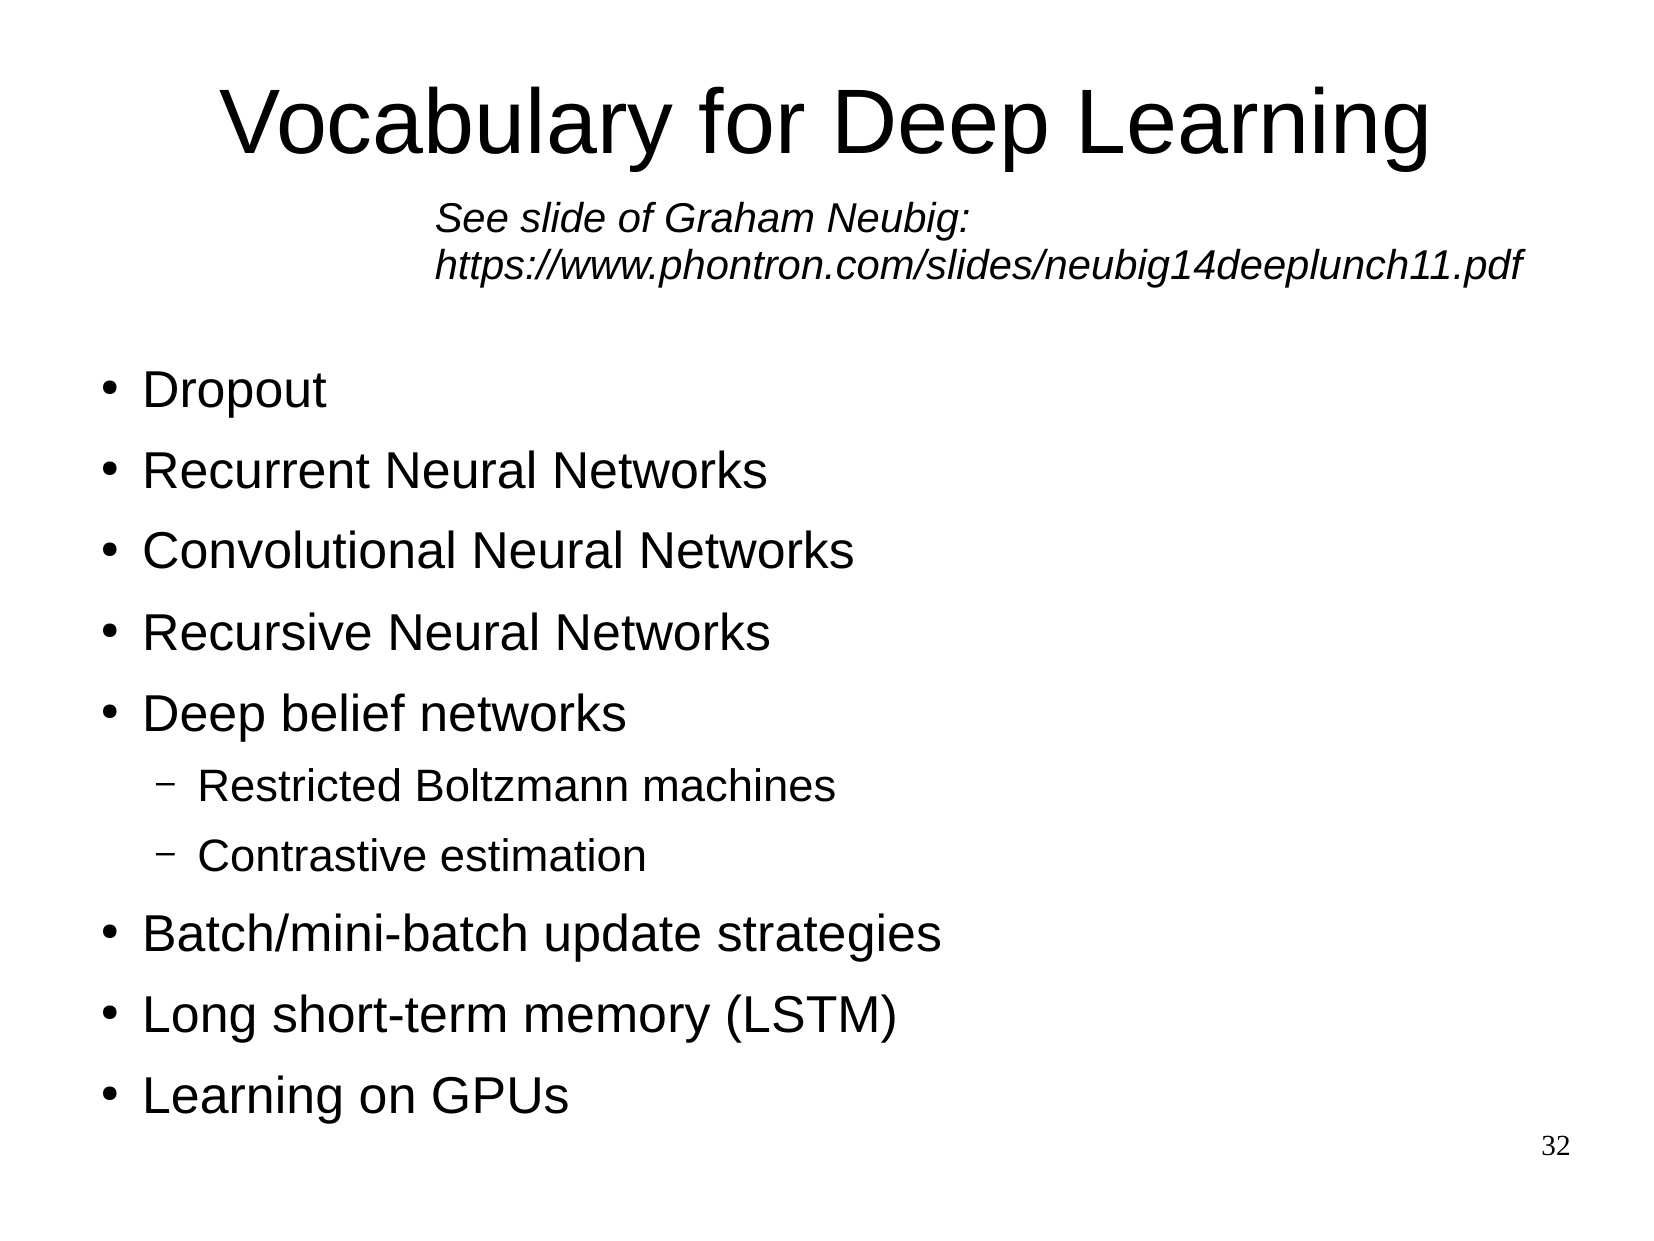

# Vocabulary for Deep Learning
See slide of Graham Neubig: https://www.phontron.com/slides/neubig14deeplunch11.pdf
Dropout
Recurrent Neural Networks
Convolutional Neural Networks
Recursive Neural Networks
Deep belief networks
Restricted Boltzmann machines
Contrastive estimation
Batch/mini-batch update strategies
Long short-term memory (LSTM)
Learning on GPUs
32